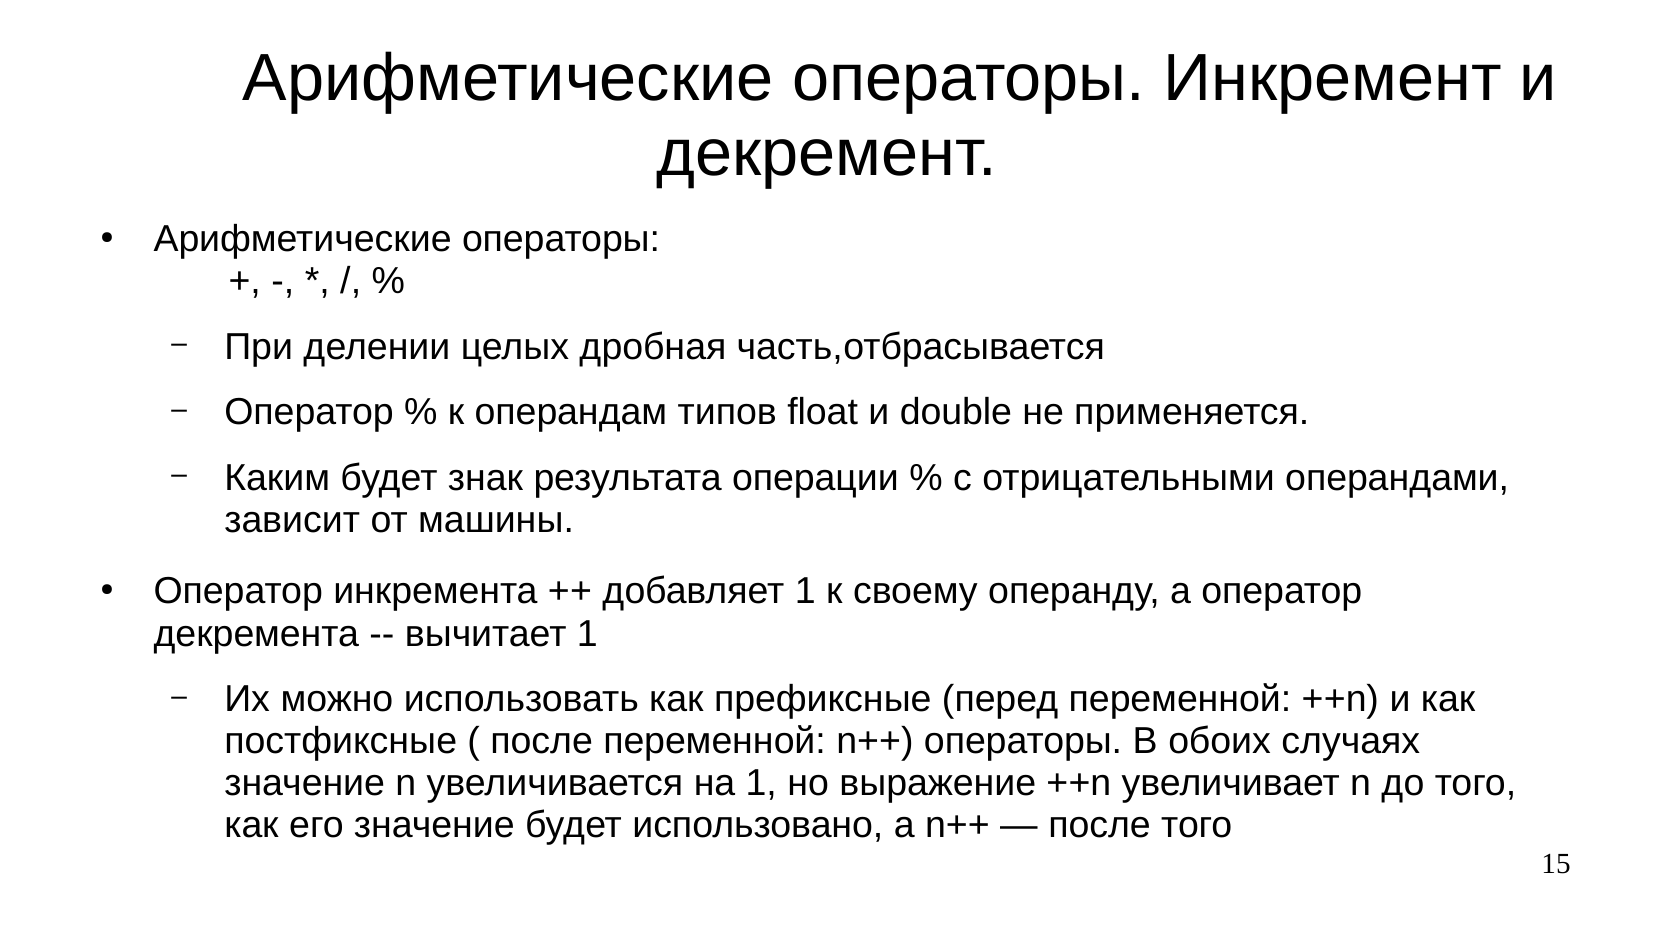

# Арифметические операторы. Инкремент и декремент.
Арифметические операторы:
	+, -, *, /, %
При делении целых дробная часть,отбрасывается
Оператор % к операндам типов float и double не применяется.
Каким будет знак результата операции % с отрицательными операндами, зависит от машины.
Оператор инкремента ++ добавляет 1 к своему операнду, а оператор декремента -- вычитает 1
Их можно использовать как префиксные (перед переменной: ++n) и как постфиксные ( после переменной: n++) операторы. В обоих случаях значение n увеличивается на 1, но выражение ++n увеличивает n до того, как его значение будет использовано, а n++ — после того
15